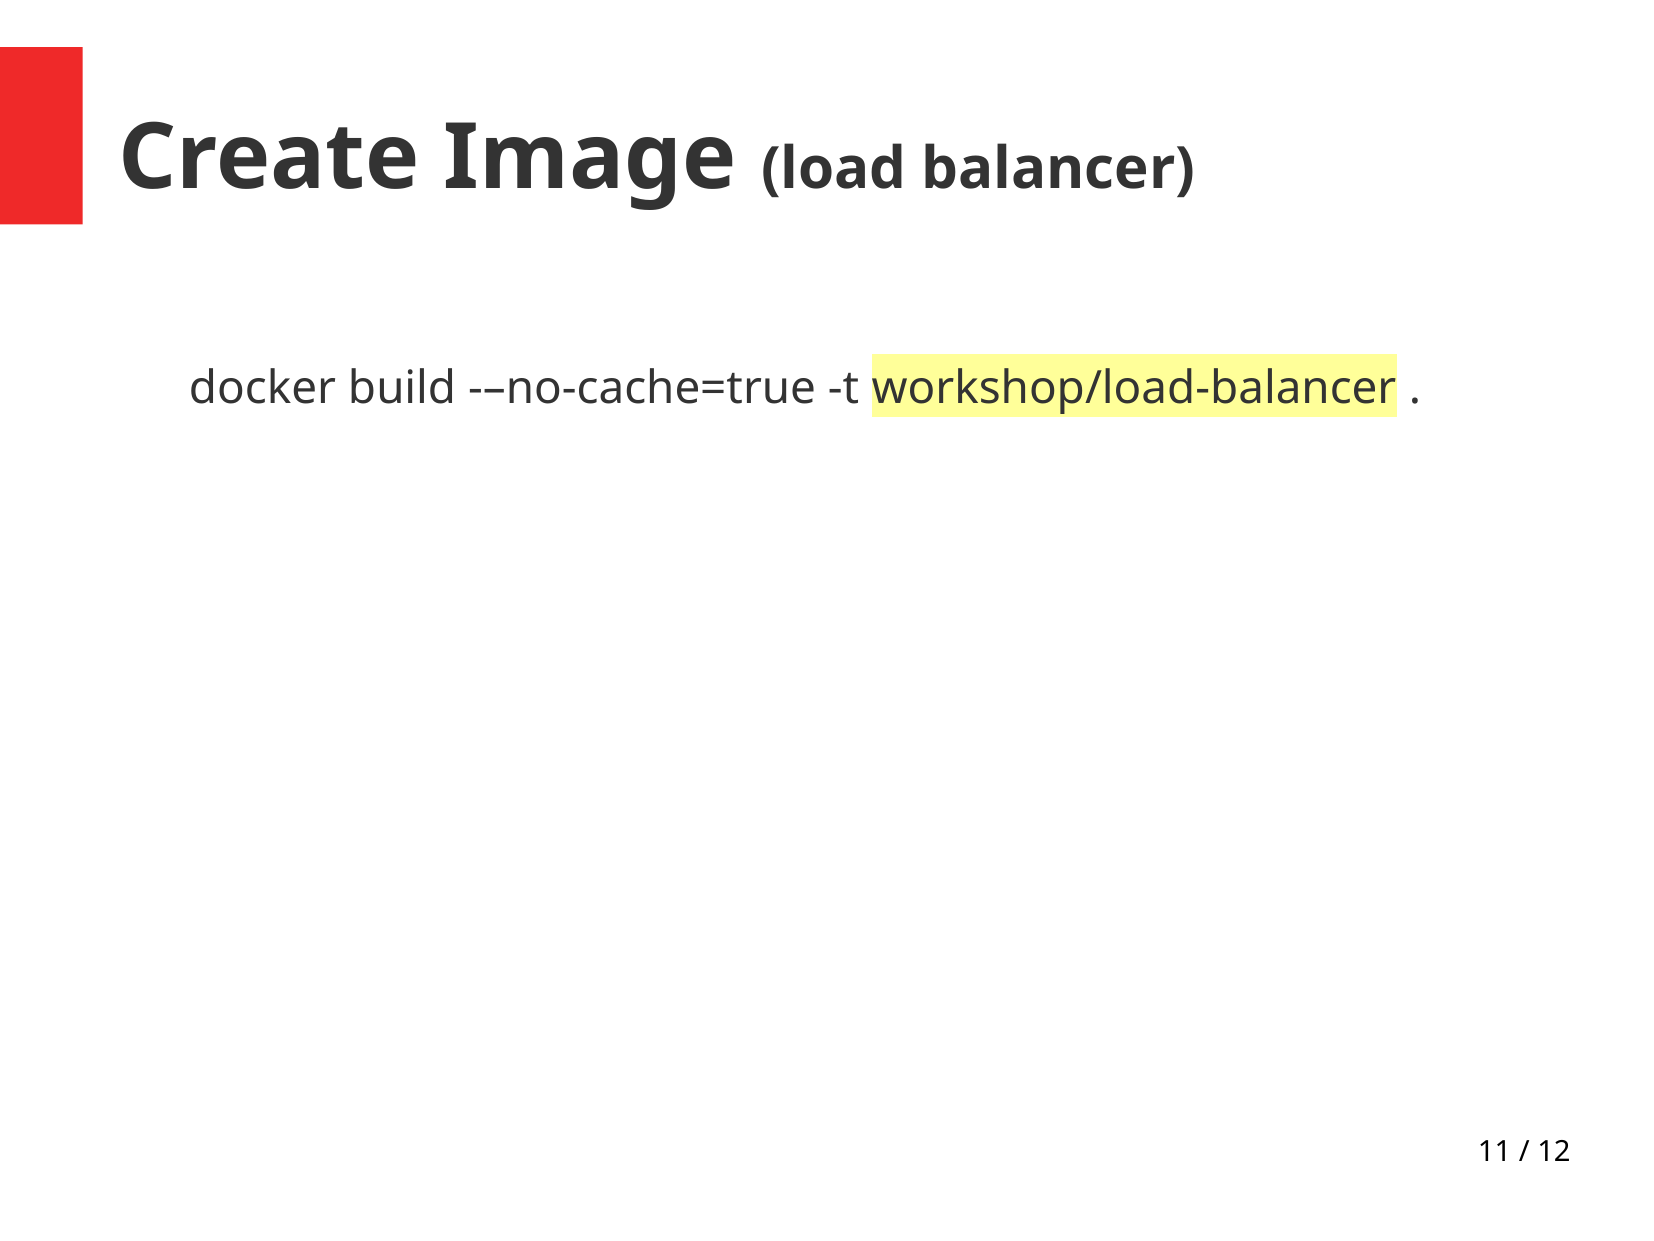

# Create Image (load balancer)
docker build -–no-cache=true -t workshop/load-balancer .
11